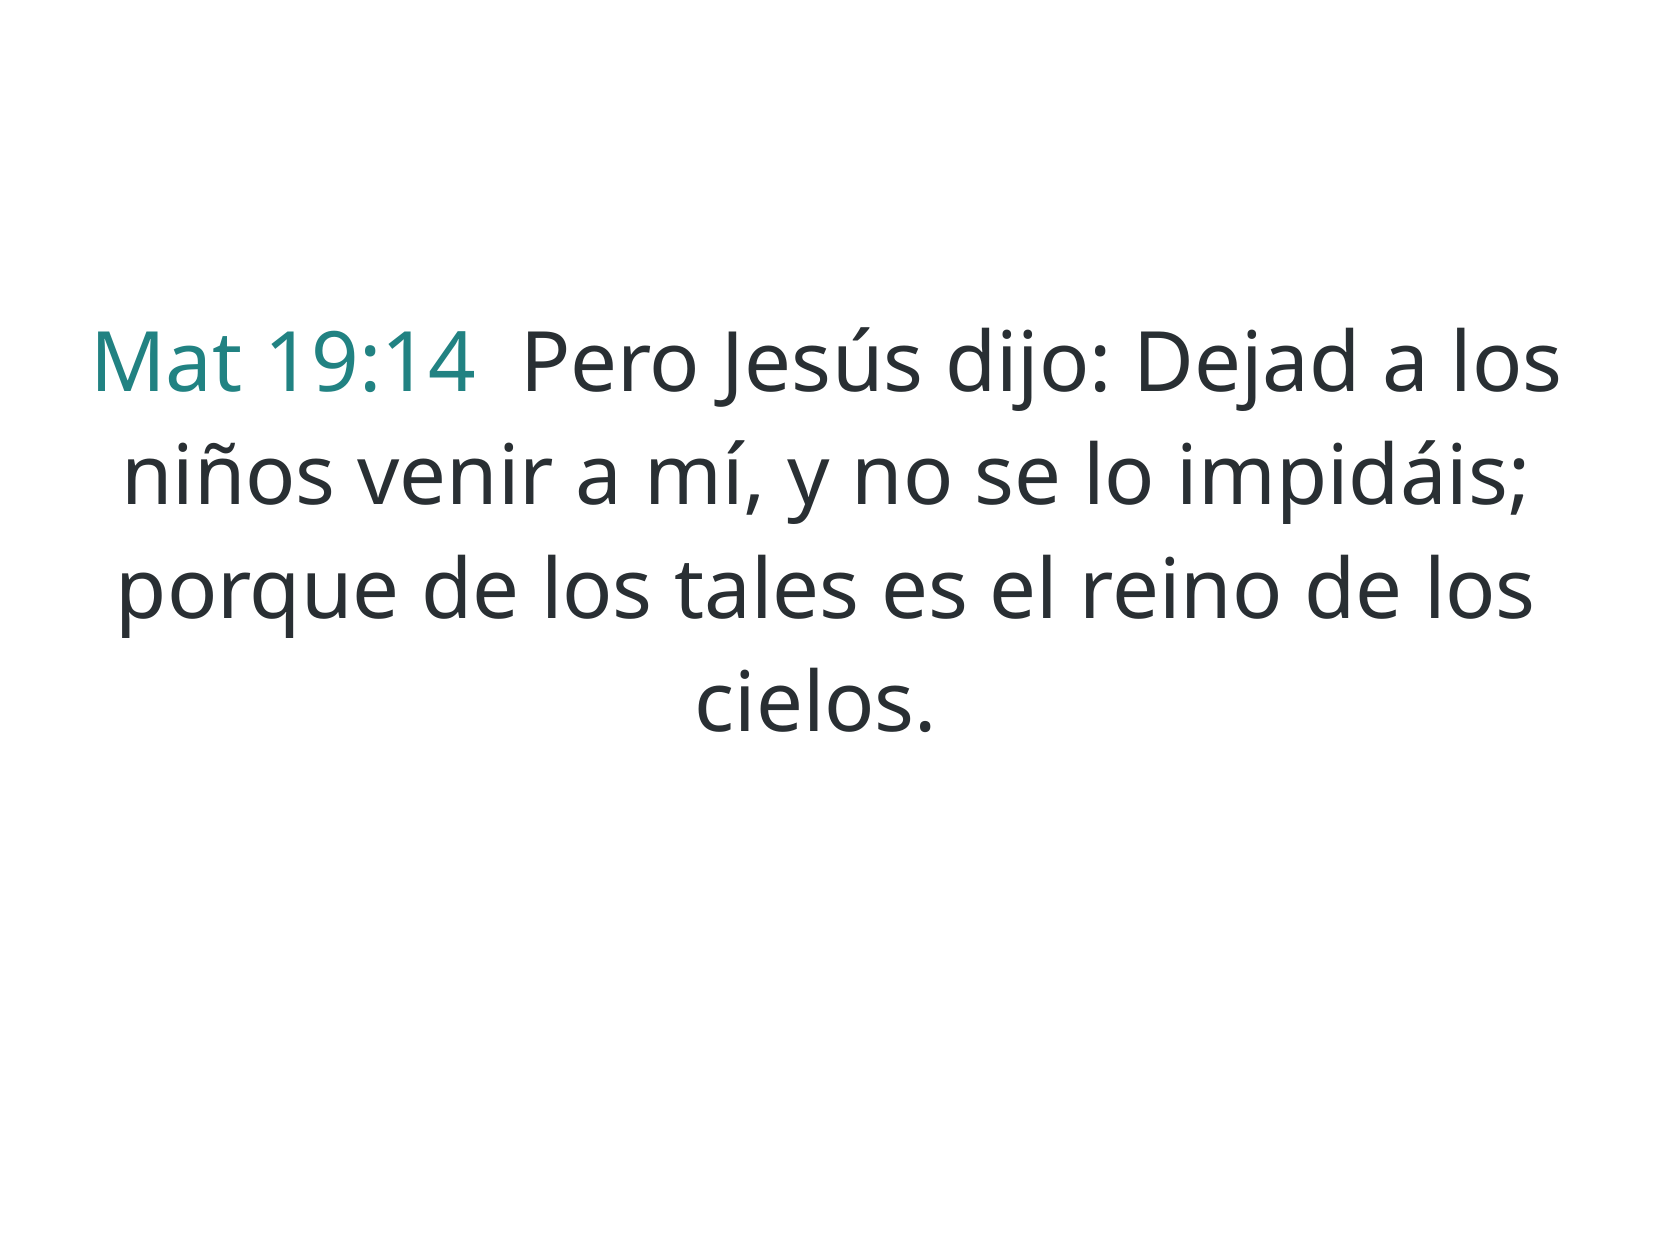

# Mat 19:14 Pero Jesús dijo: Dejad a los niños venir a mí, y no se lo impidáis; porque de los tales es el reino de los cielos.